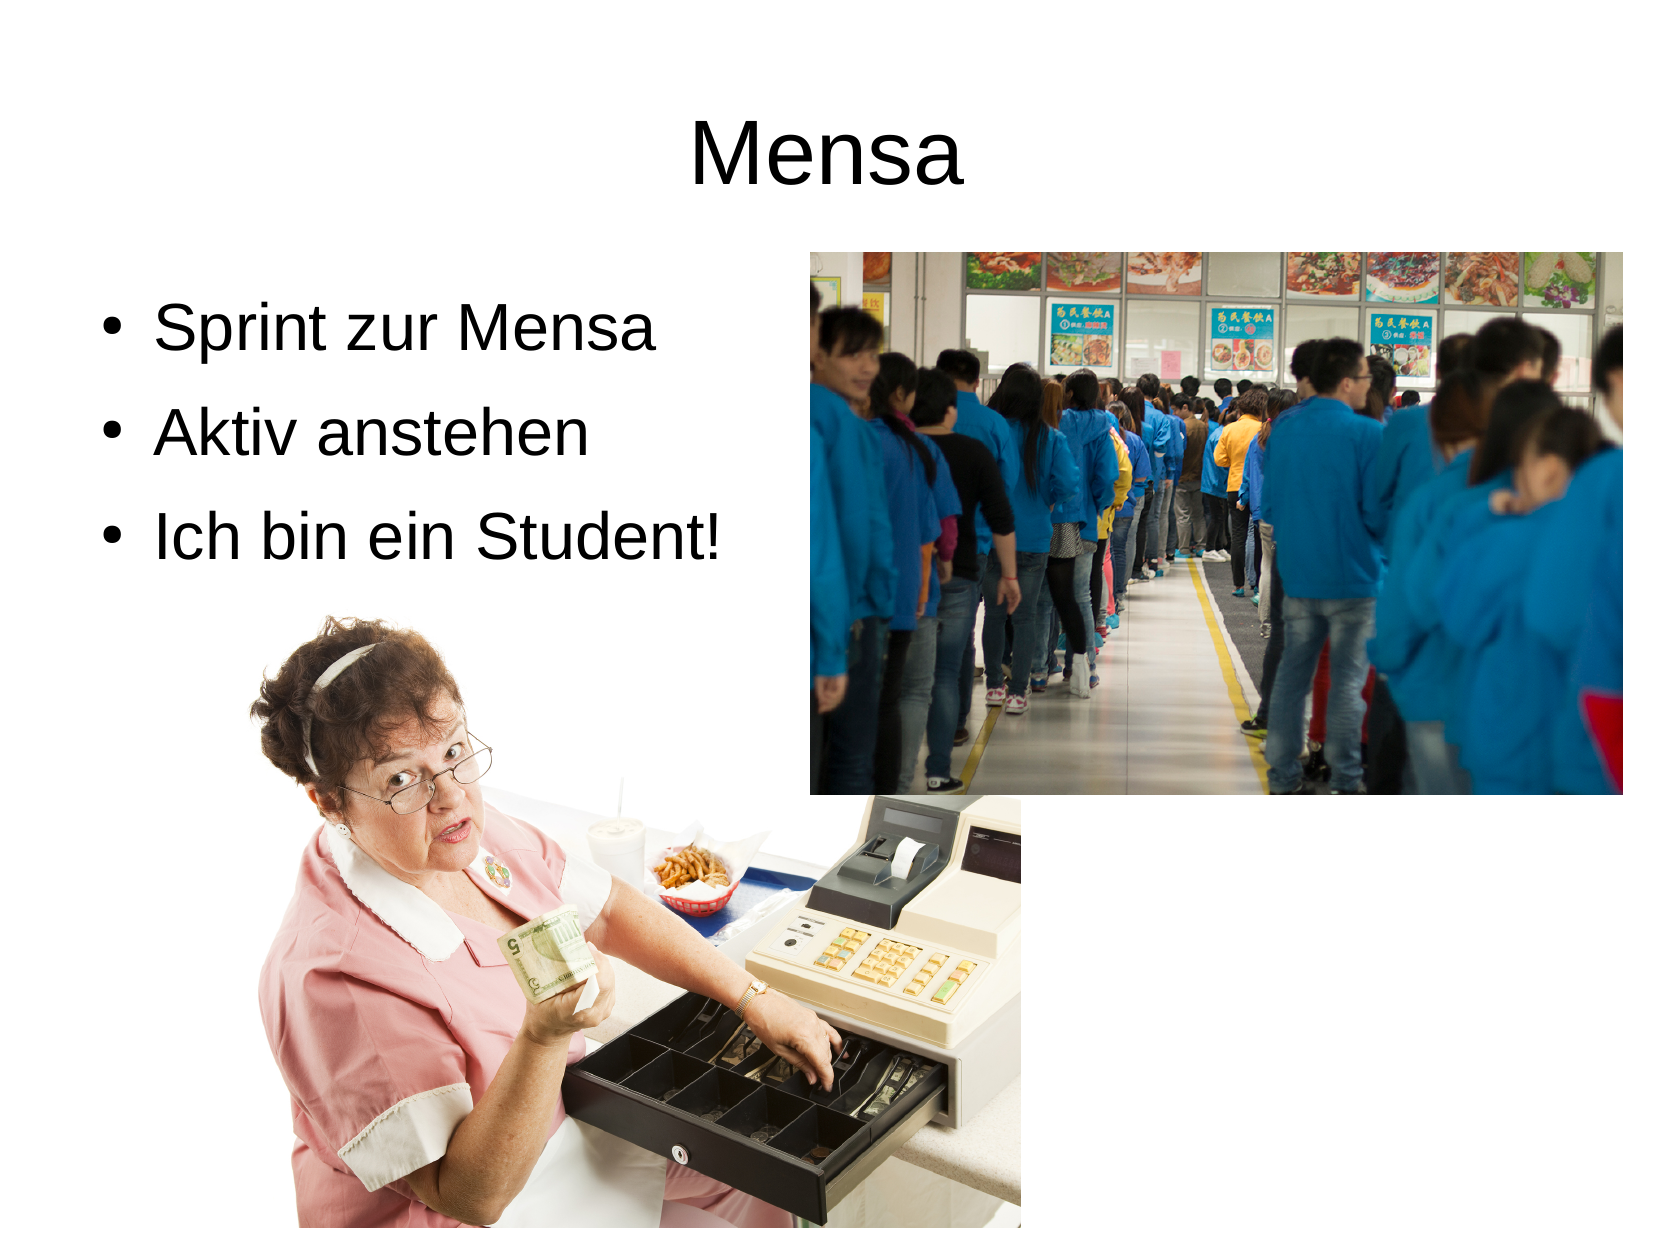

# Mensa
Sprint zur Mensa
Aktiv anstehen
Ich bin ein Student!